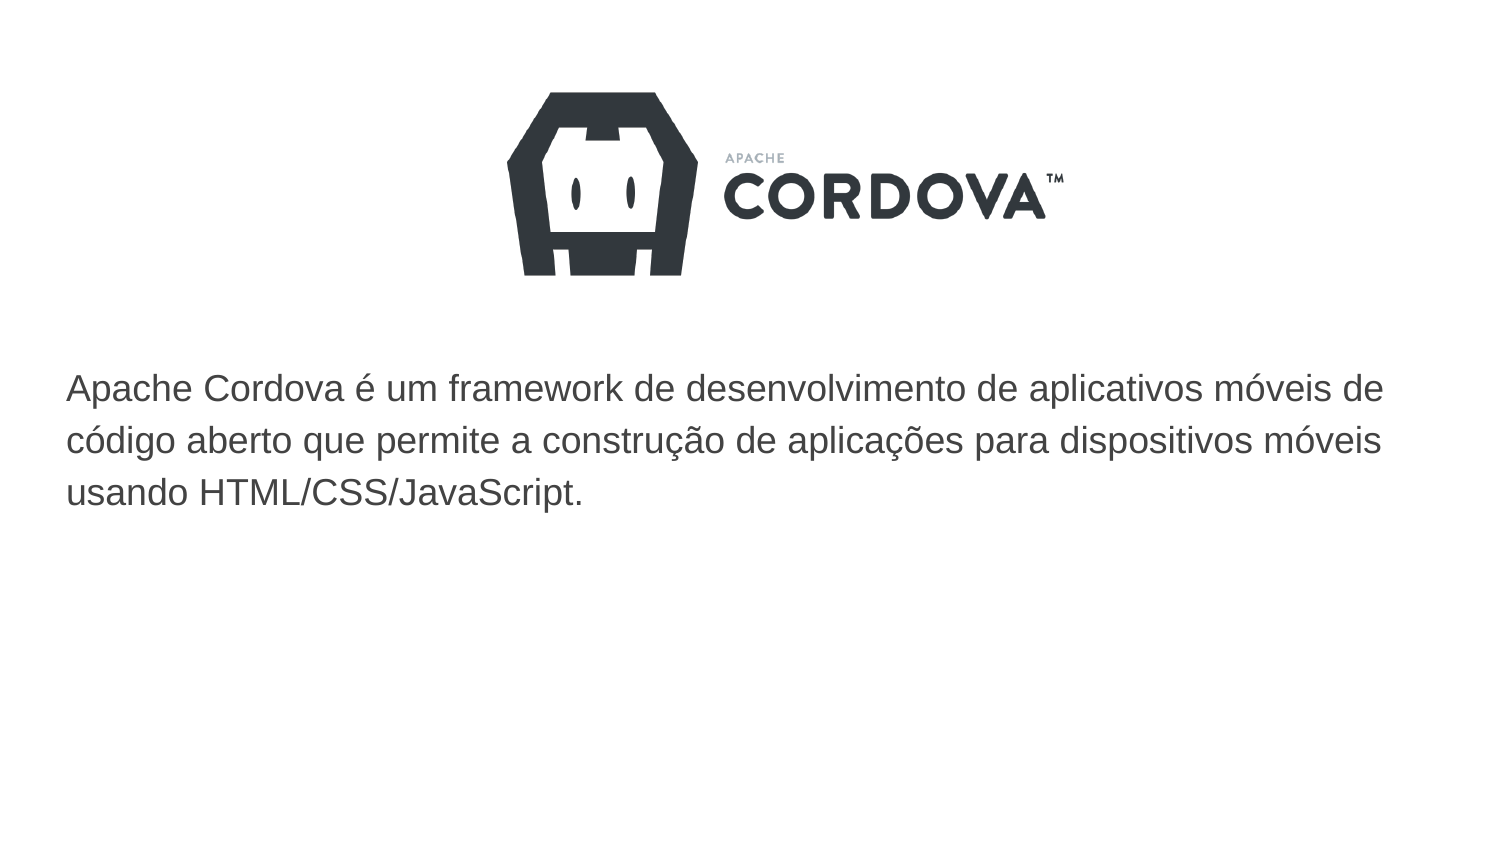

# Apache Cordova é um framework de desenvolvimento de aplicativos móveis de código aberto que permite a construção de aplicações para dispositivos móveis usando HTML/CSS/JavaScript.